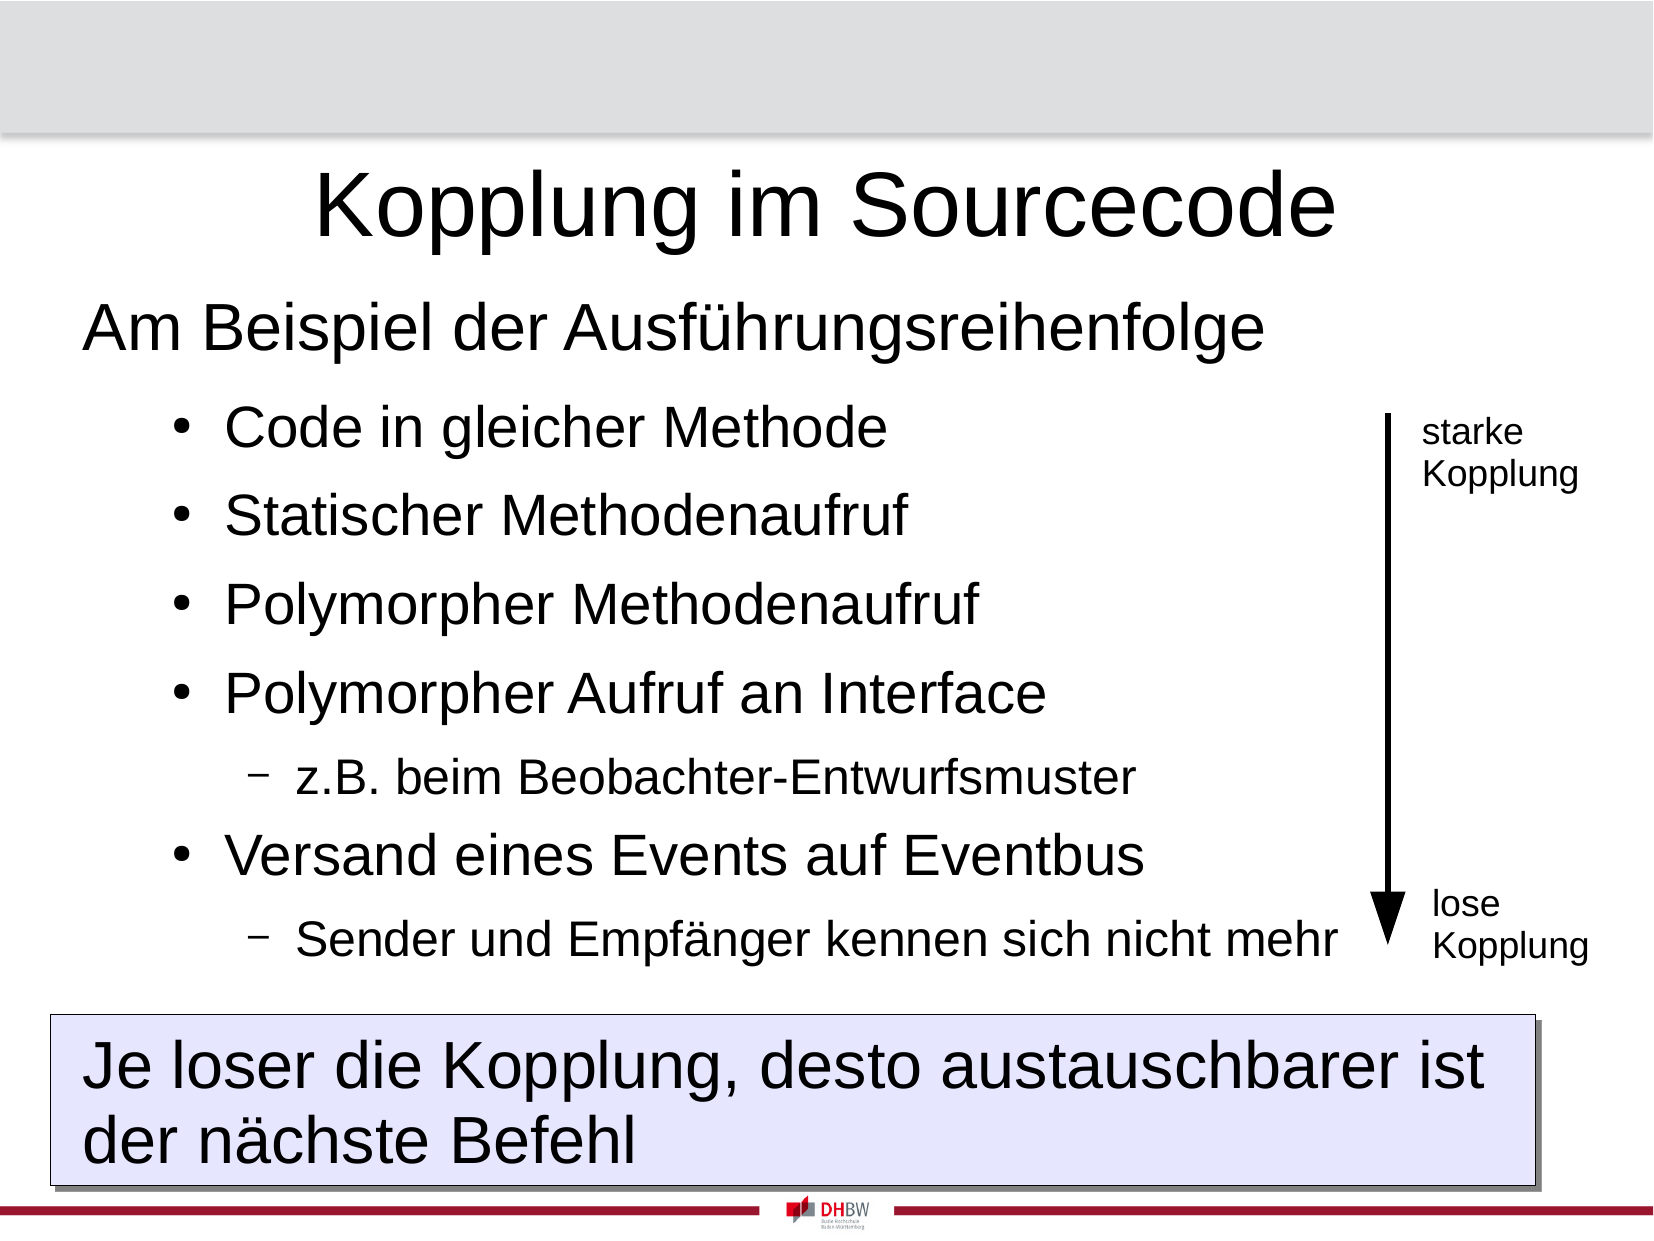

# Kopplung im Sourcecode
Am Beispiel der Ausführungsreihenfolge
Code in gleicher Methode
Statischer Methodenaufruf
Polymorpher Methodenaufruf
Polymorpher Aufruf an Interface
z.B. beim Beobachter-Entwurfsmuster
Versand eines Events auf Eventbus
Sender und Empfänger kennen sich nicht mehr
Je loser die Kopplung, desto austauschbarer ist der nächste Befehl
starke
Kopplung
lose
Kopplung